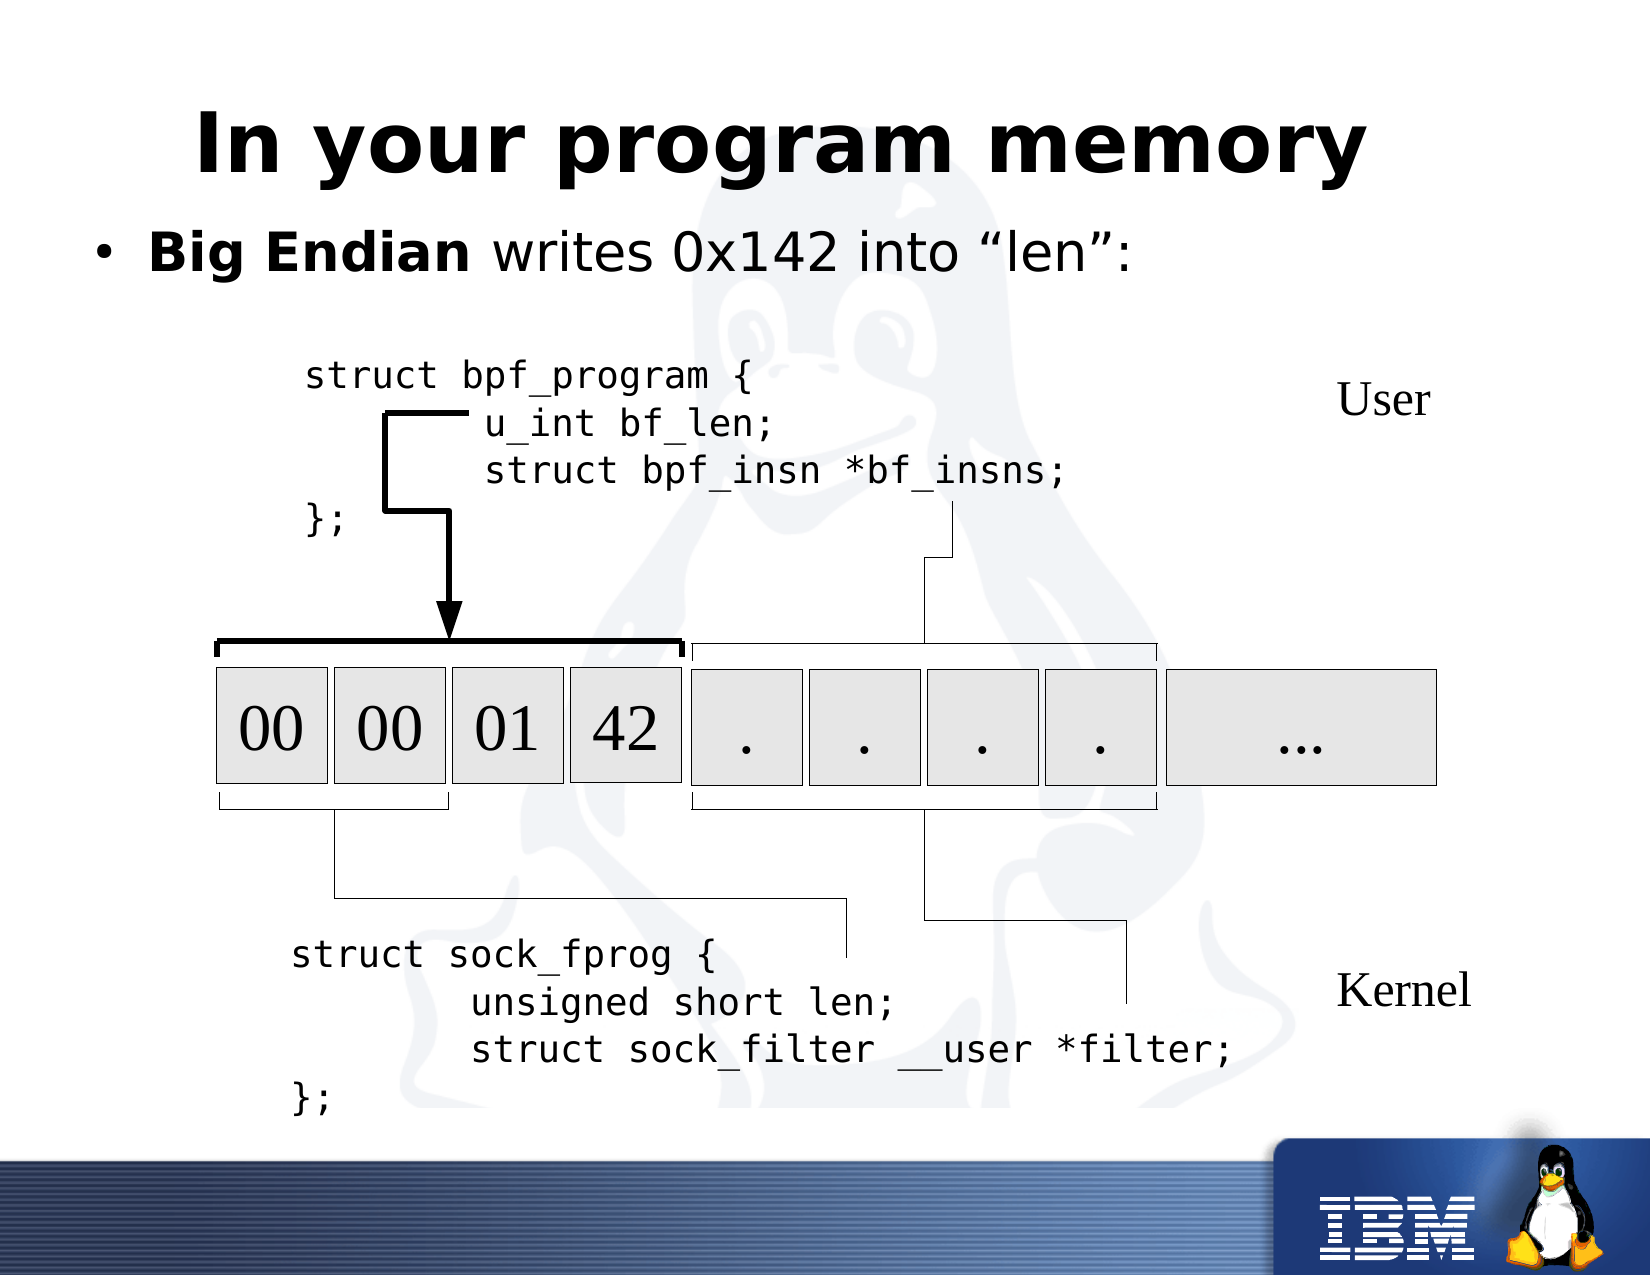

# In your program memory
Big Endian writes 0x142 into “len”:
struct bpf_program {
 u_int bf_len;
 struct bpf_insn *bf_insns;
};
User
42
00
01
00
.
...
.
.
.
struct sock_fprog {
 unsigned short len;
 struct sock_filter __user *filter;
};
Kernel